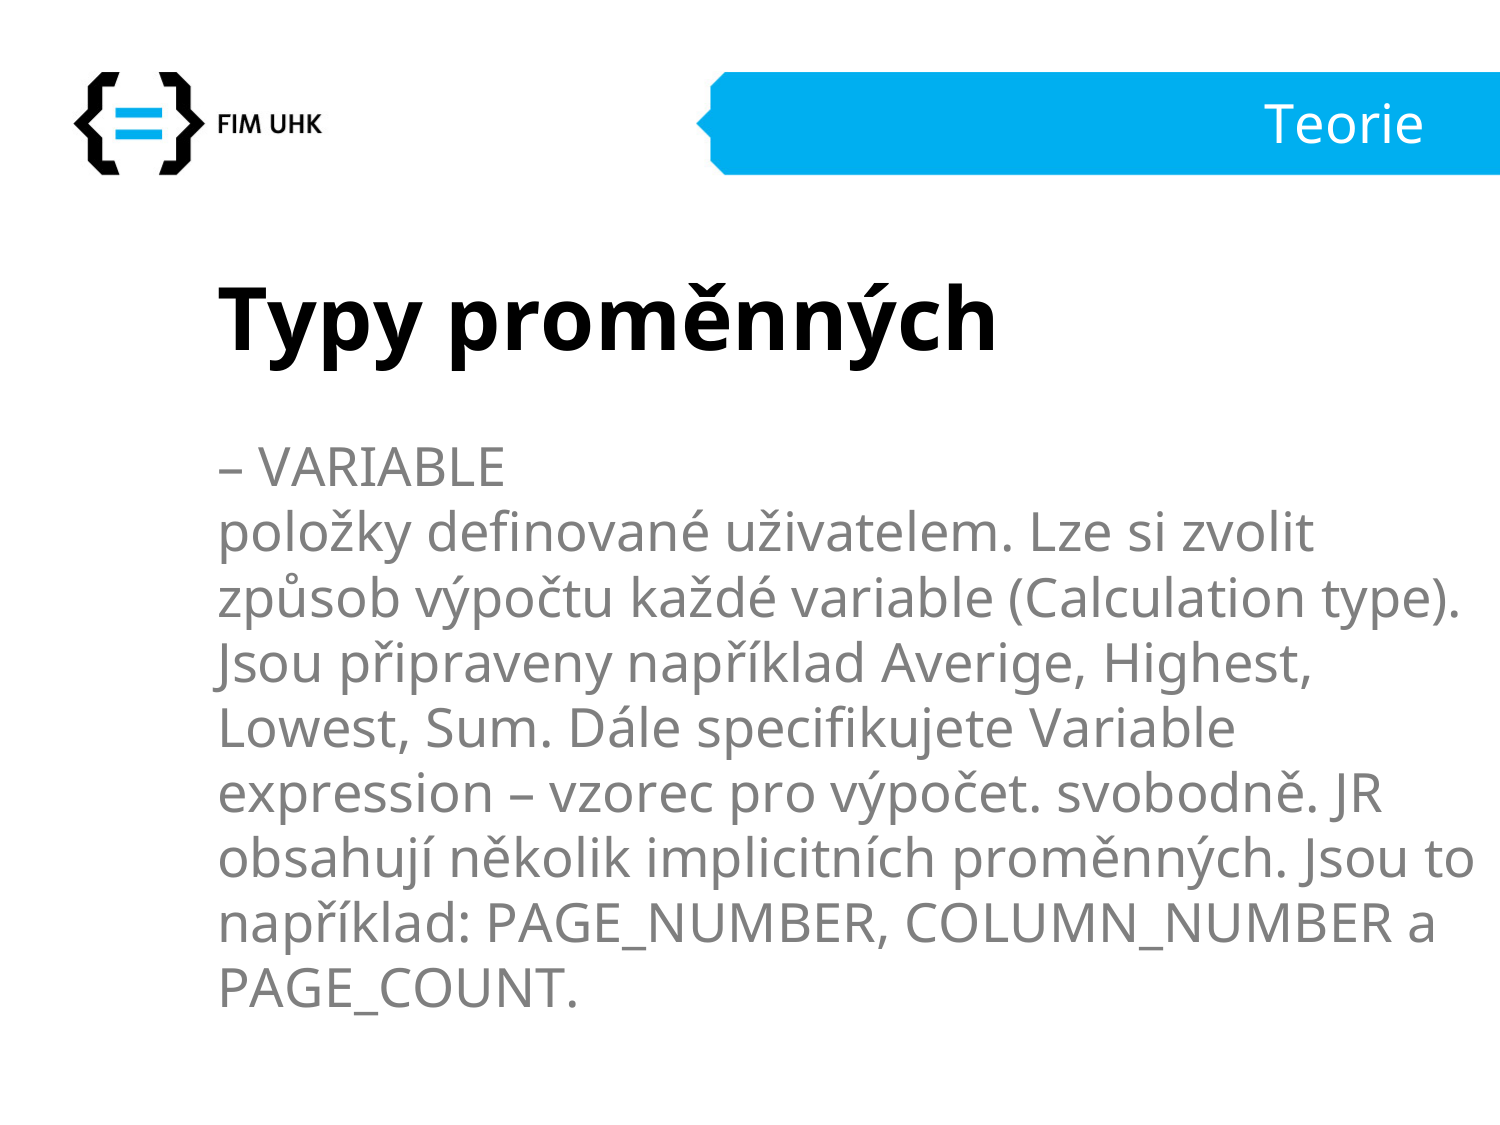

# Teorie
Typy proměnných
– VARIABLE
položky definované uživatelem. Lze si zvolit způsob výpočtu každé variable (Calculation type). Jsou připraveny například Averige, Highest, Lowest, Sum. Dále specifikujete Variable expression – vzorec pro výpočet. svobodně. JR obsahují několik implicitních proměnných. Jsou to například: PAGE_NUMBER, COLUMN_NUMBER a PAGE_COUNT.